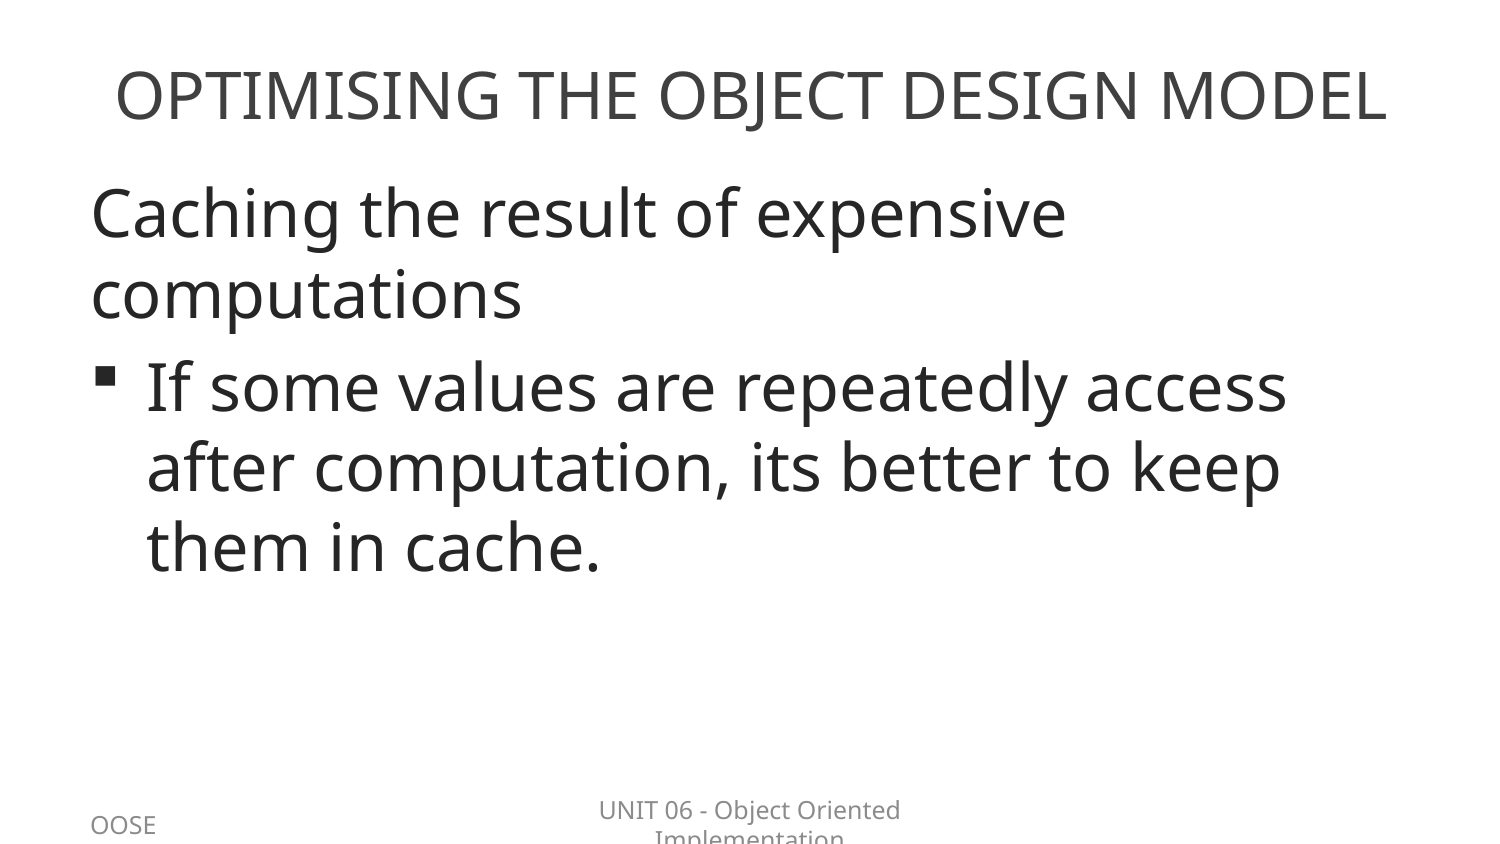

# Optimising the object design model
Caching the result of expensive computations
If some values are repeatedly access after computation, its better to keep them in cache.
OOSE
UNIT 06 - Object Oriented Implementation